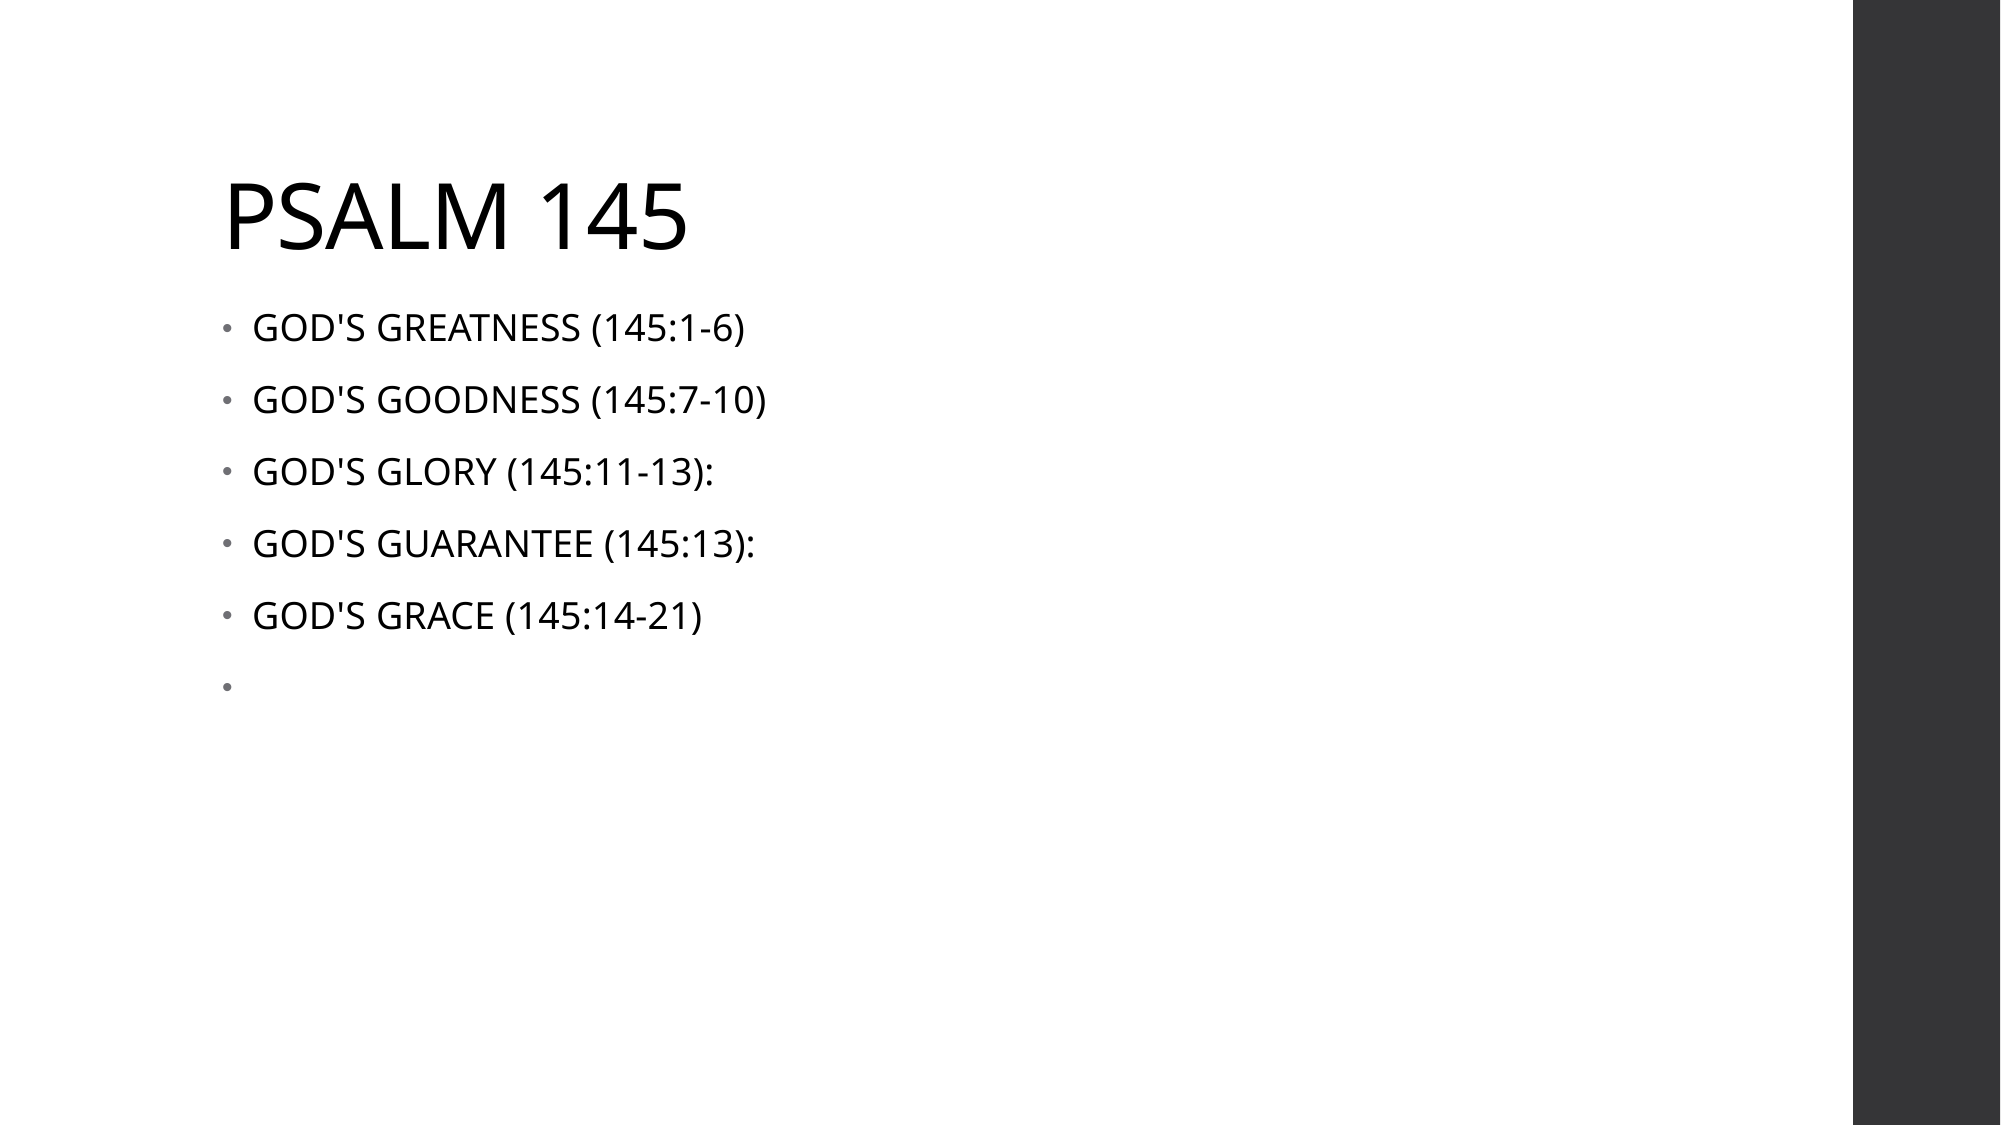

# PSALM 145
GOD'S GREATNESS (145:1-6)
GOD'S GOODNESS (145:7-10)
GOD'S GLORY (145:11-13):
GOD'S GUARANTEE (145:13):
GOD'S GRACE (145:14-21)